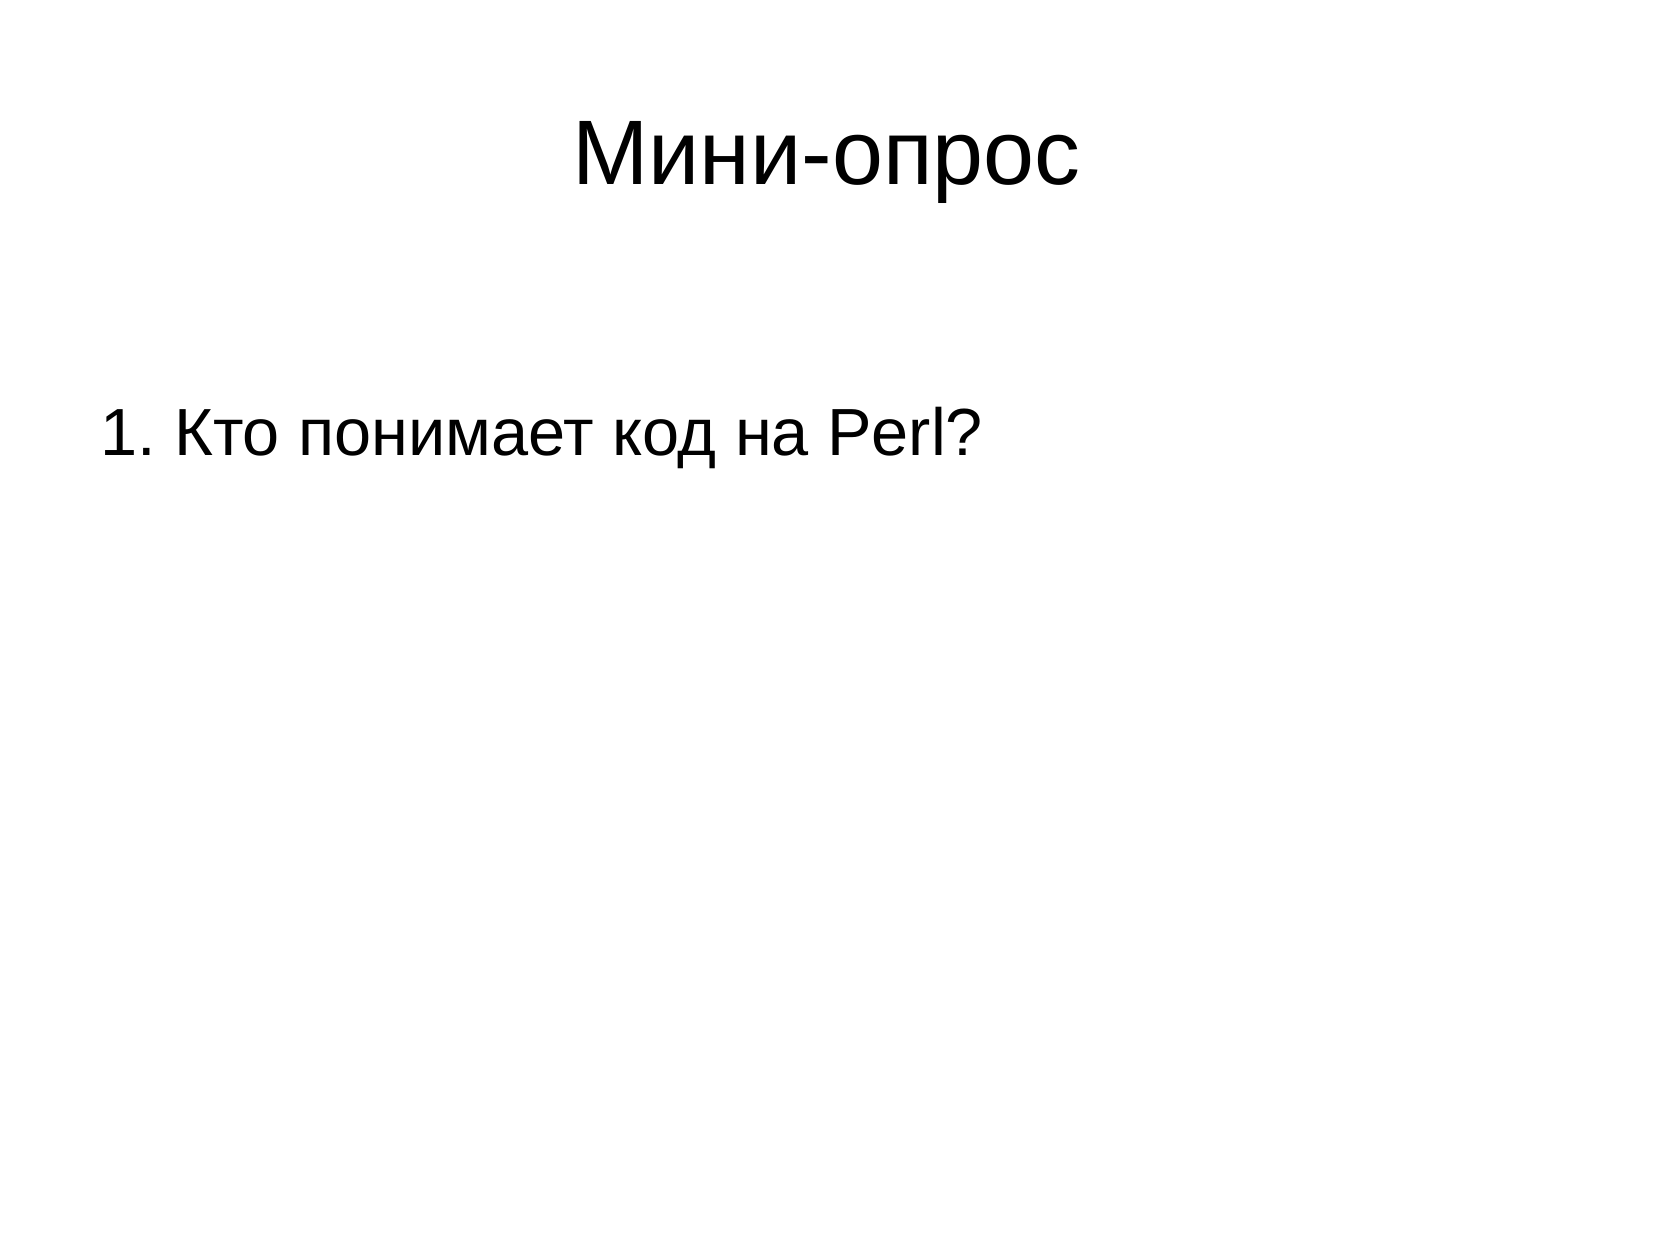

# Мини-опрос
 Кто понимает код на Perl?